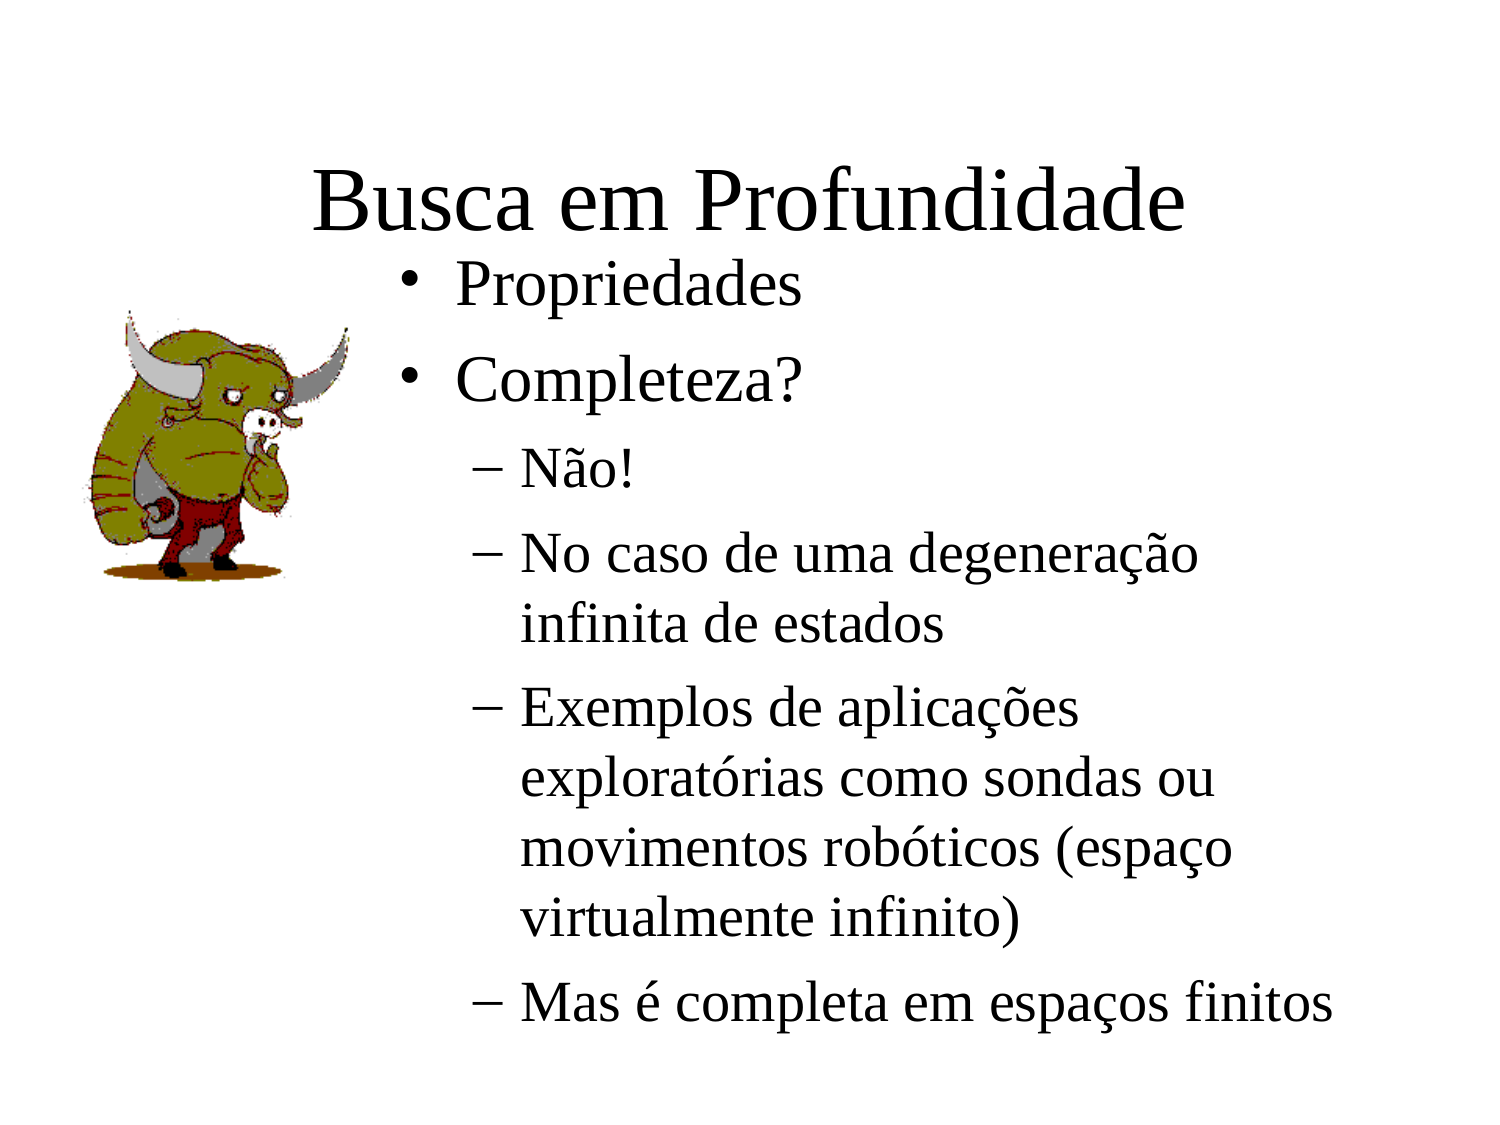

# Busca em Profundidade
Propriedades
Completeza?
Não!
No caso de uma degeneração infinita de estados
Exemplos de aplicações exploratórias como sondas ou movimentos robóticos (espaço virtualmente infinito)
Mas é completa em espaços finitos